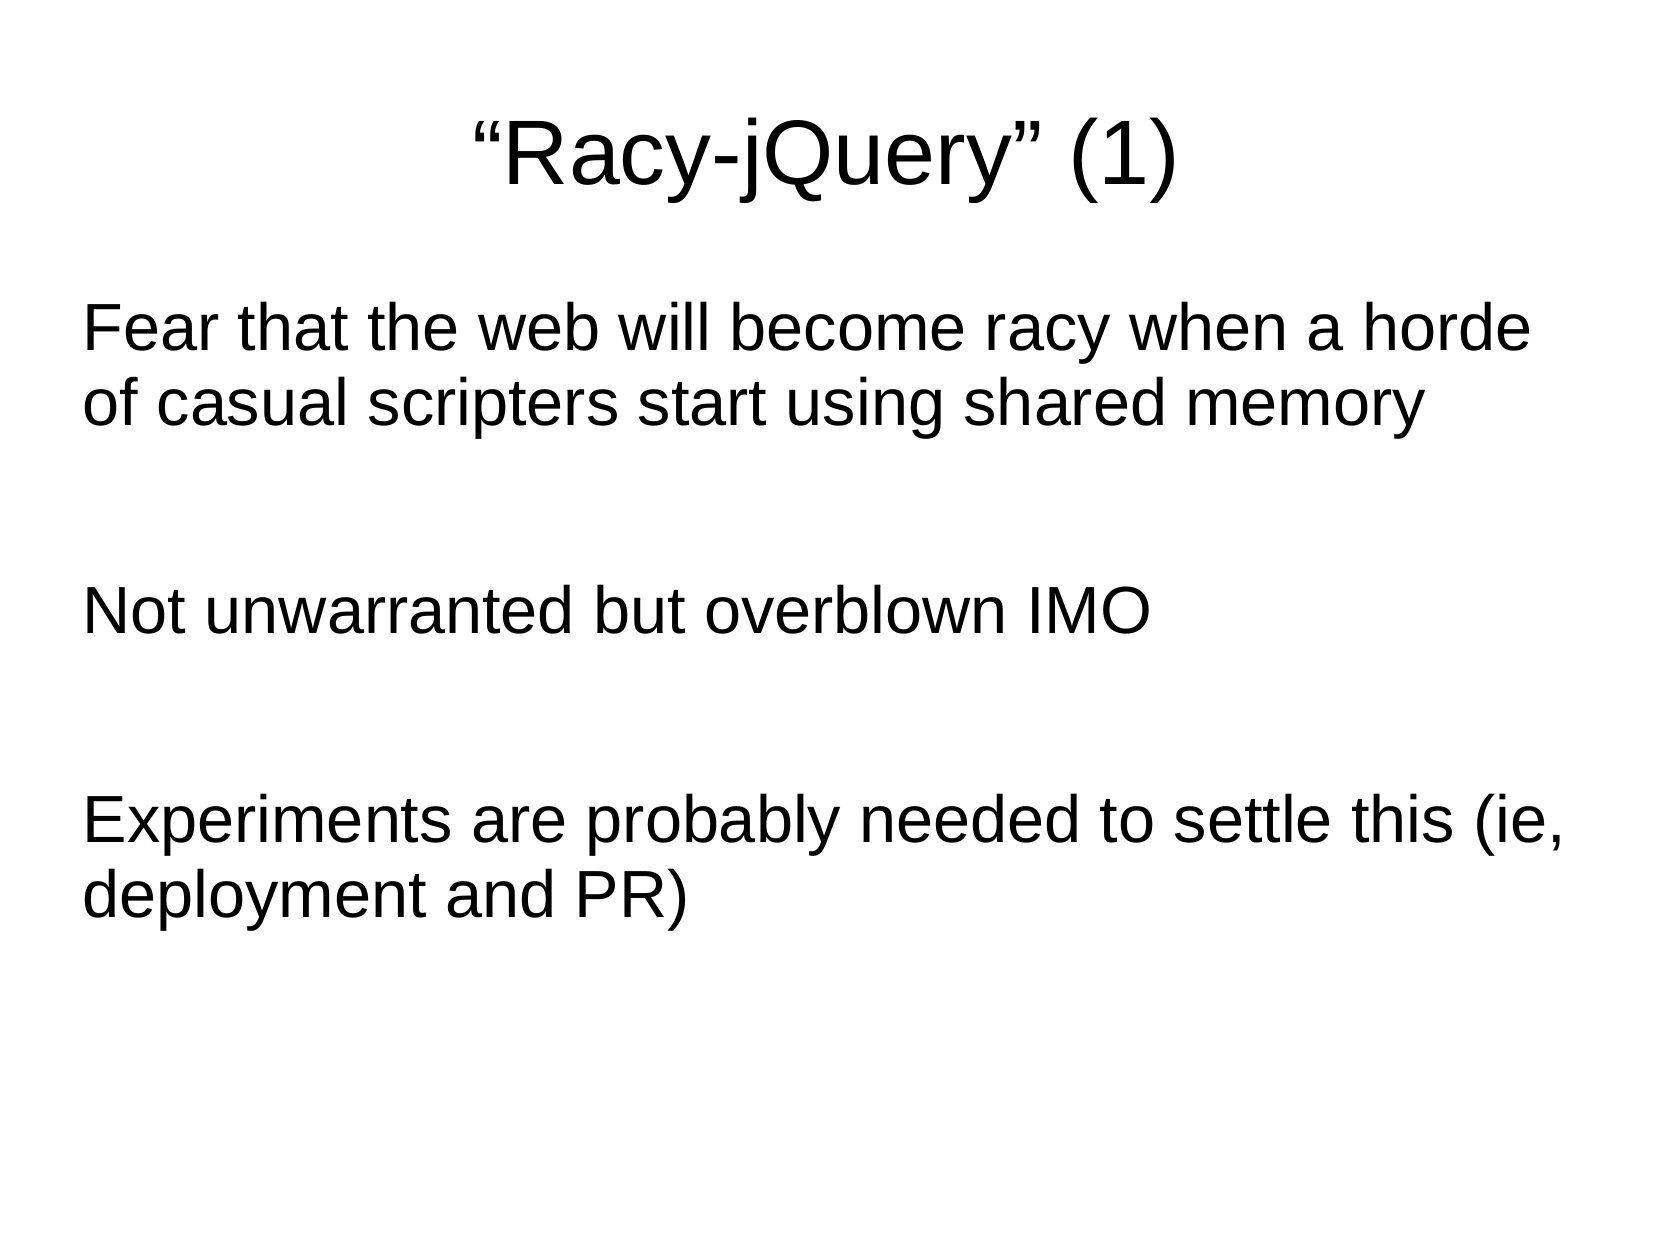

# “Racy-jQuery” (1)
Fear that the web will become racy when a horde of casual scripters start using shared memory
Not unwarranted but overblown IMO
Experiments are probably needed to settle this (ie, deployment and PR)